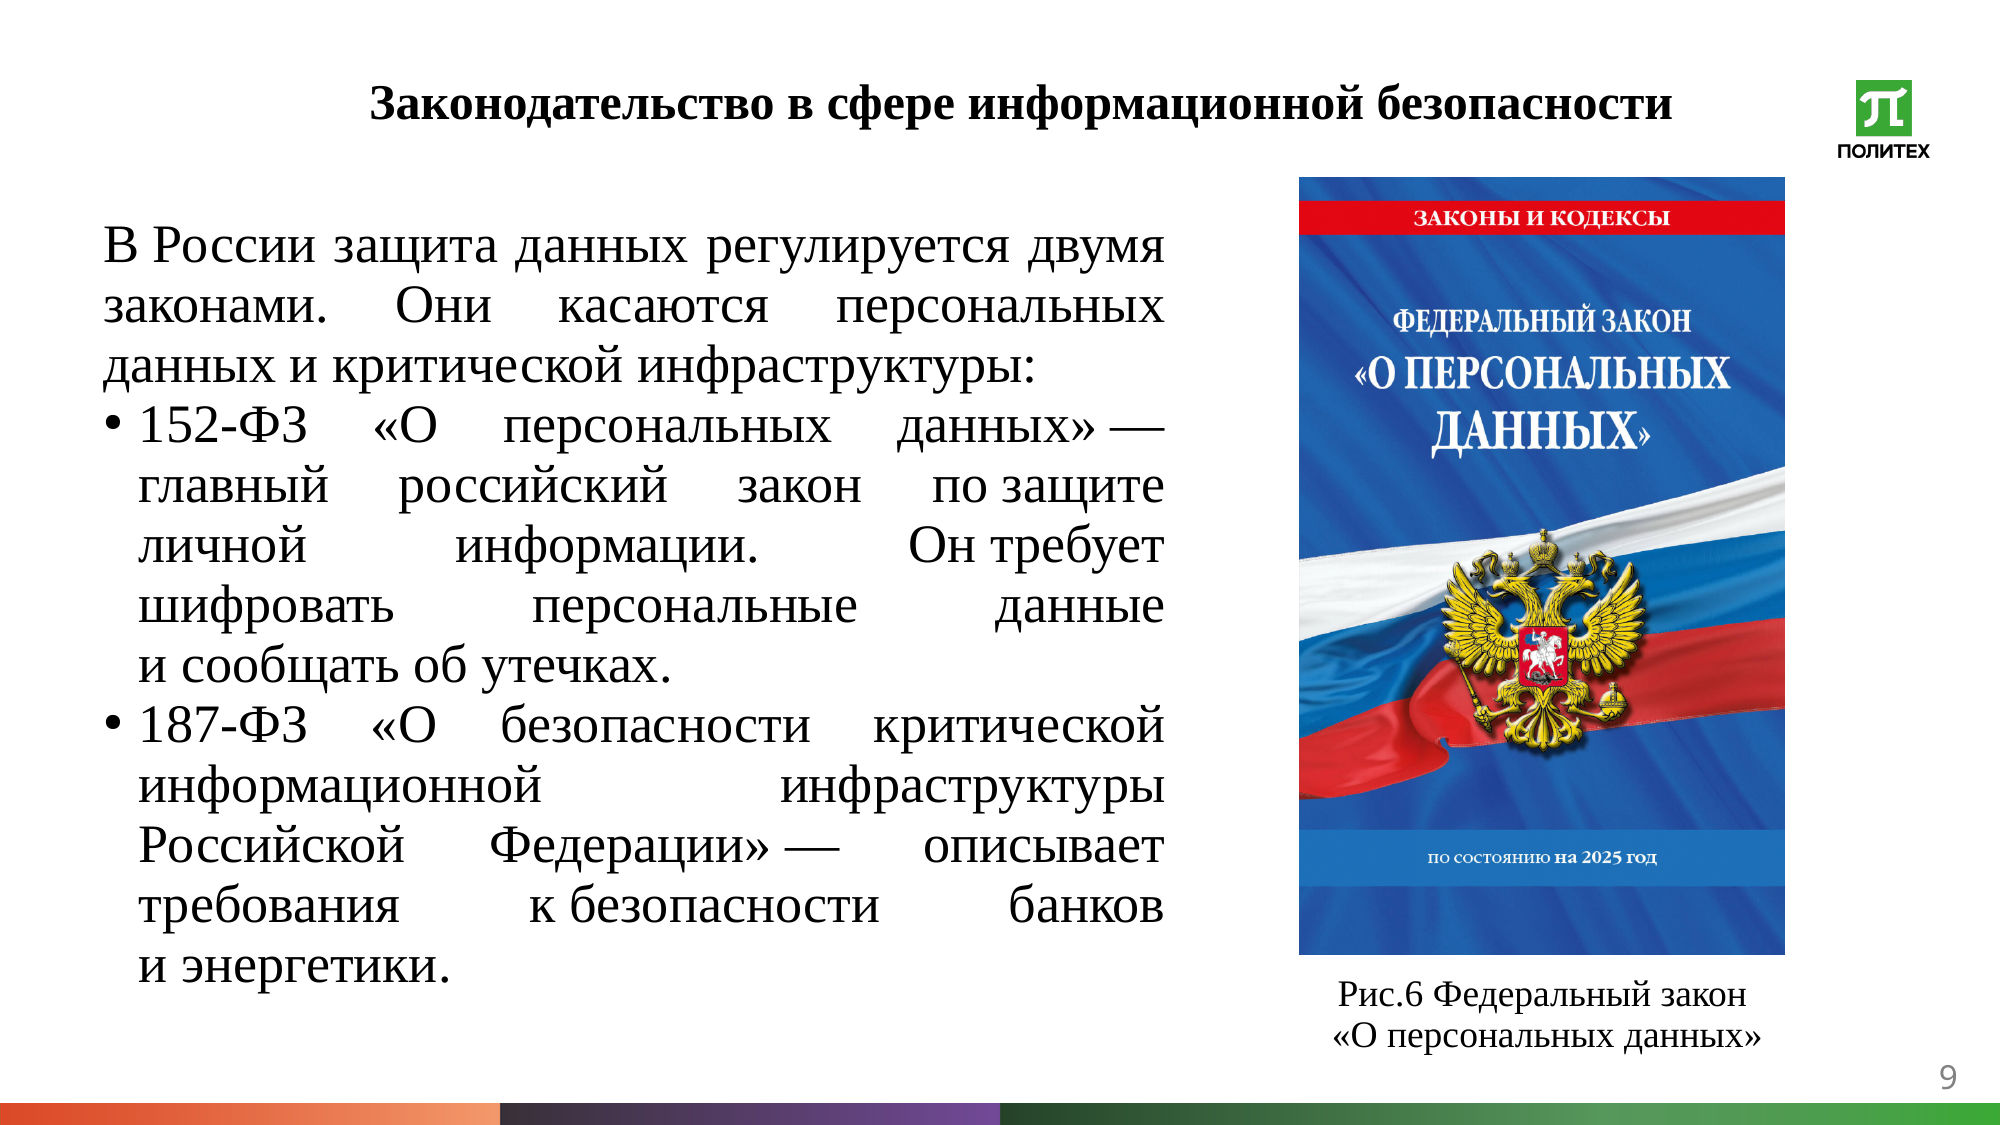

Законодательство в сфере информационной безопасности
АКТ МЕСТИ
ЗАХВАТ МОСКВЫ
В России защита данных регулируется двумя законами. Они касаются персональных данных и критической инфраструктуры:
152-ФЗ «О персональных данных» — главный российский закон по защите личной информации. Он требует шифровать персональные данные и сообщать об утечках.
187-ФЗ «О безопасности критической информационной инфраструктуры Российской Федерации» — описывает требования к безопасности банков и энергетики.
### Chart
| Category | Столбец 1 |
|---|---|
| None | None |
| None | None |
| None | None |
Рис.6 Федеральный закон
«О персональных данных»
9